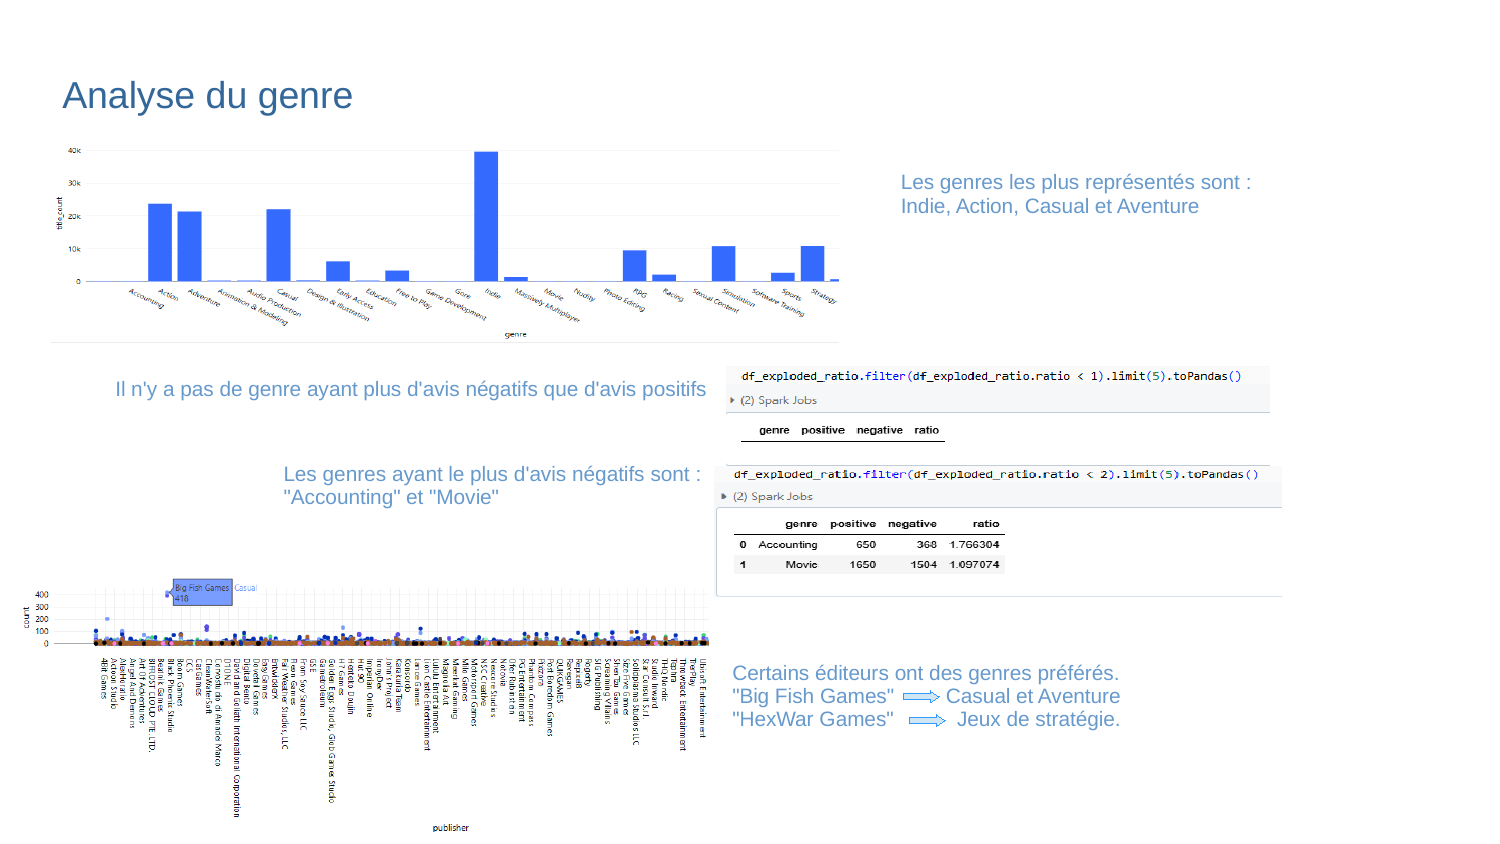

Analyse du genre
Les genres les plus représentés sont :
Indie, Action, Casual et Aventure
#
Il n'y a pas de genre ayant plus d'avis négatifs que d'avis positifs
Les genres ayant le plus d'avis négatifs sont :
"Accounting" et "Movie"
Certains éditeurs ont des genres préférés.
"Big Fish Games"  Casual et Aventure 
"HexWar Games"  Jeux de stratégie.